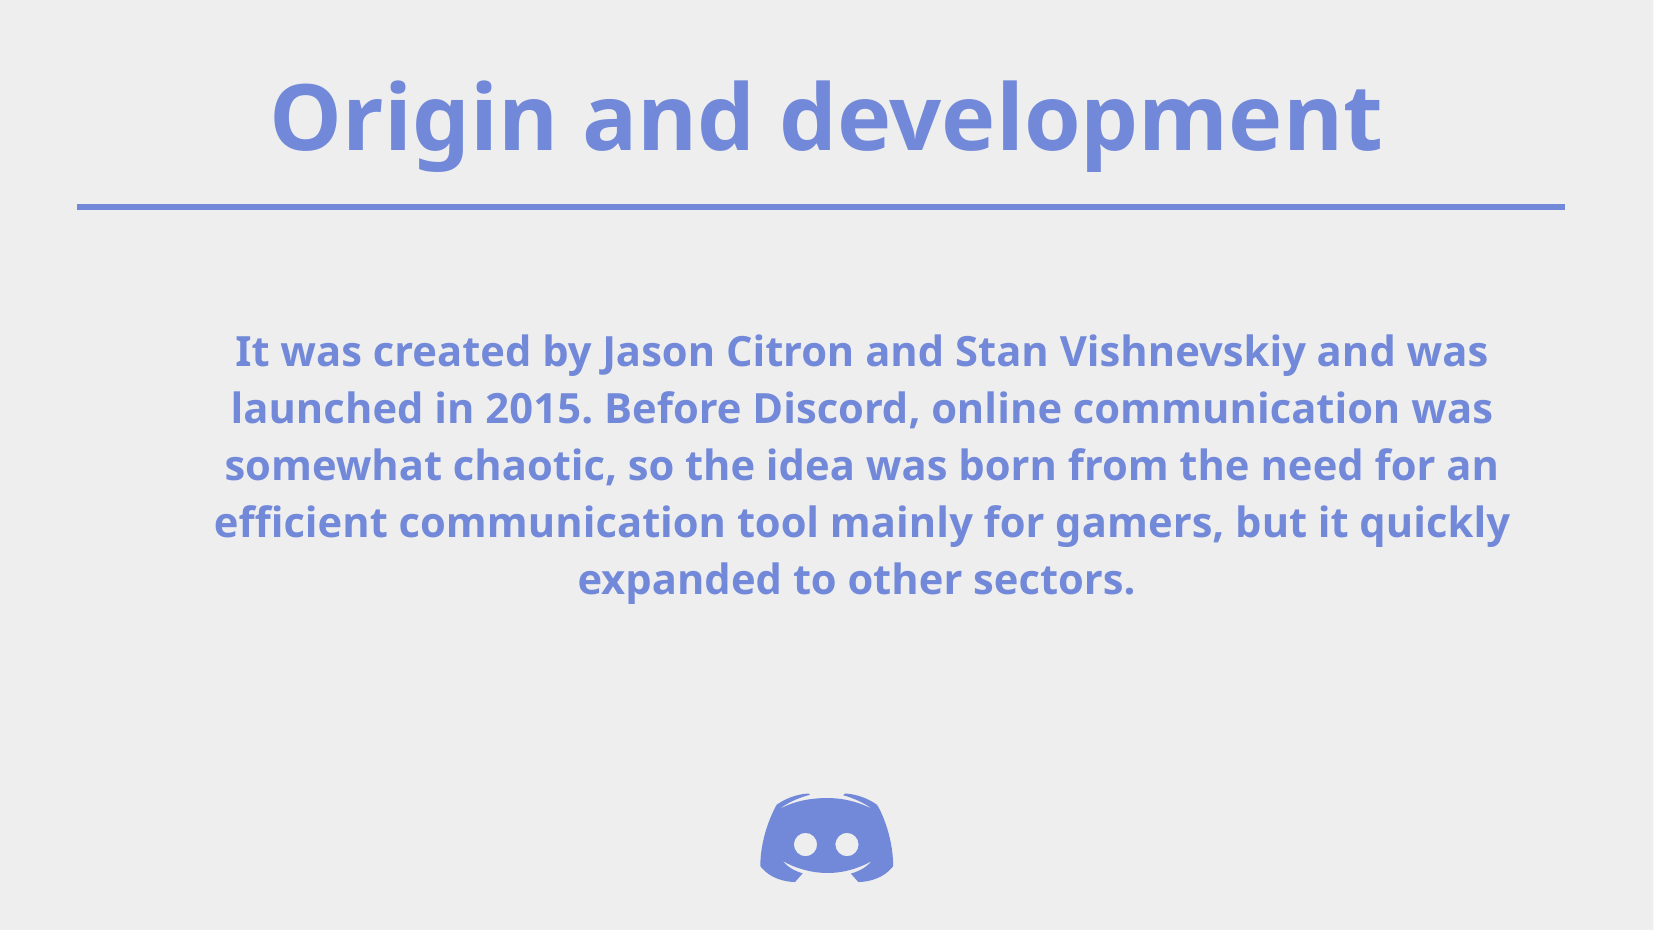

# Origin and development
It was created by Jason Citron and Stan Vishnevskiy and was launched in 2015. Before Discord, online communication was somewhat chaotic, so the idea was born from the need for an efficient communication tool mainly for gamers, but it quickly expanded to other sectors.